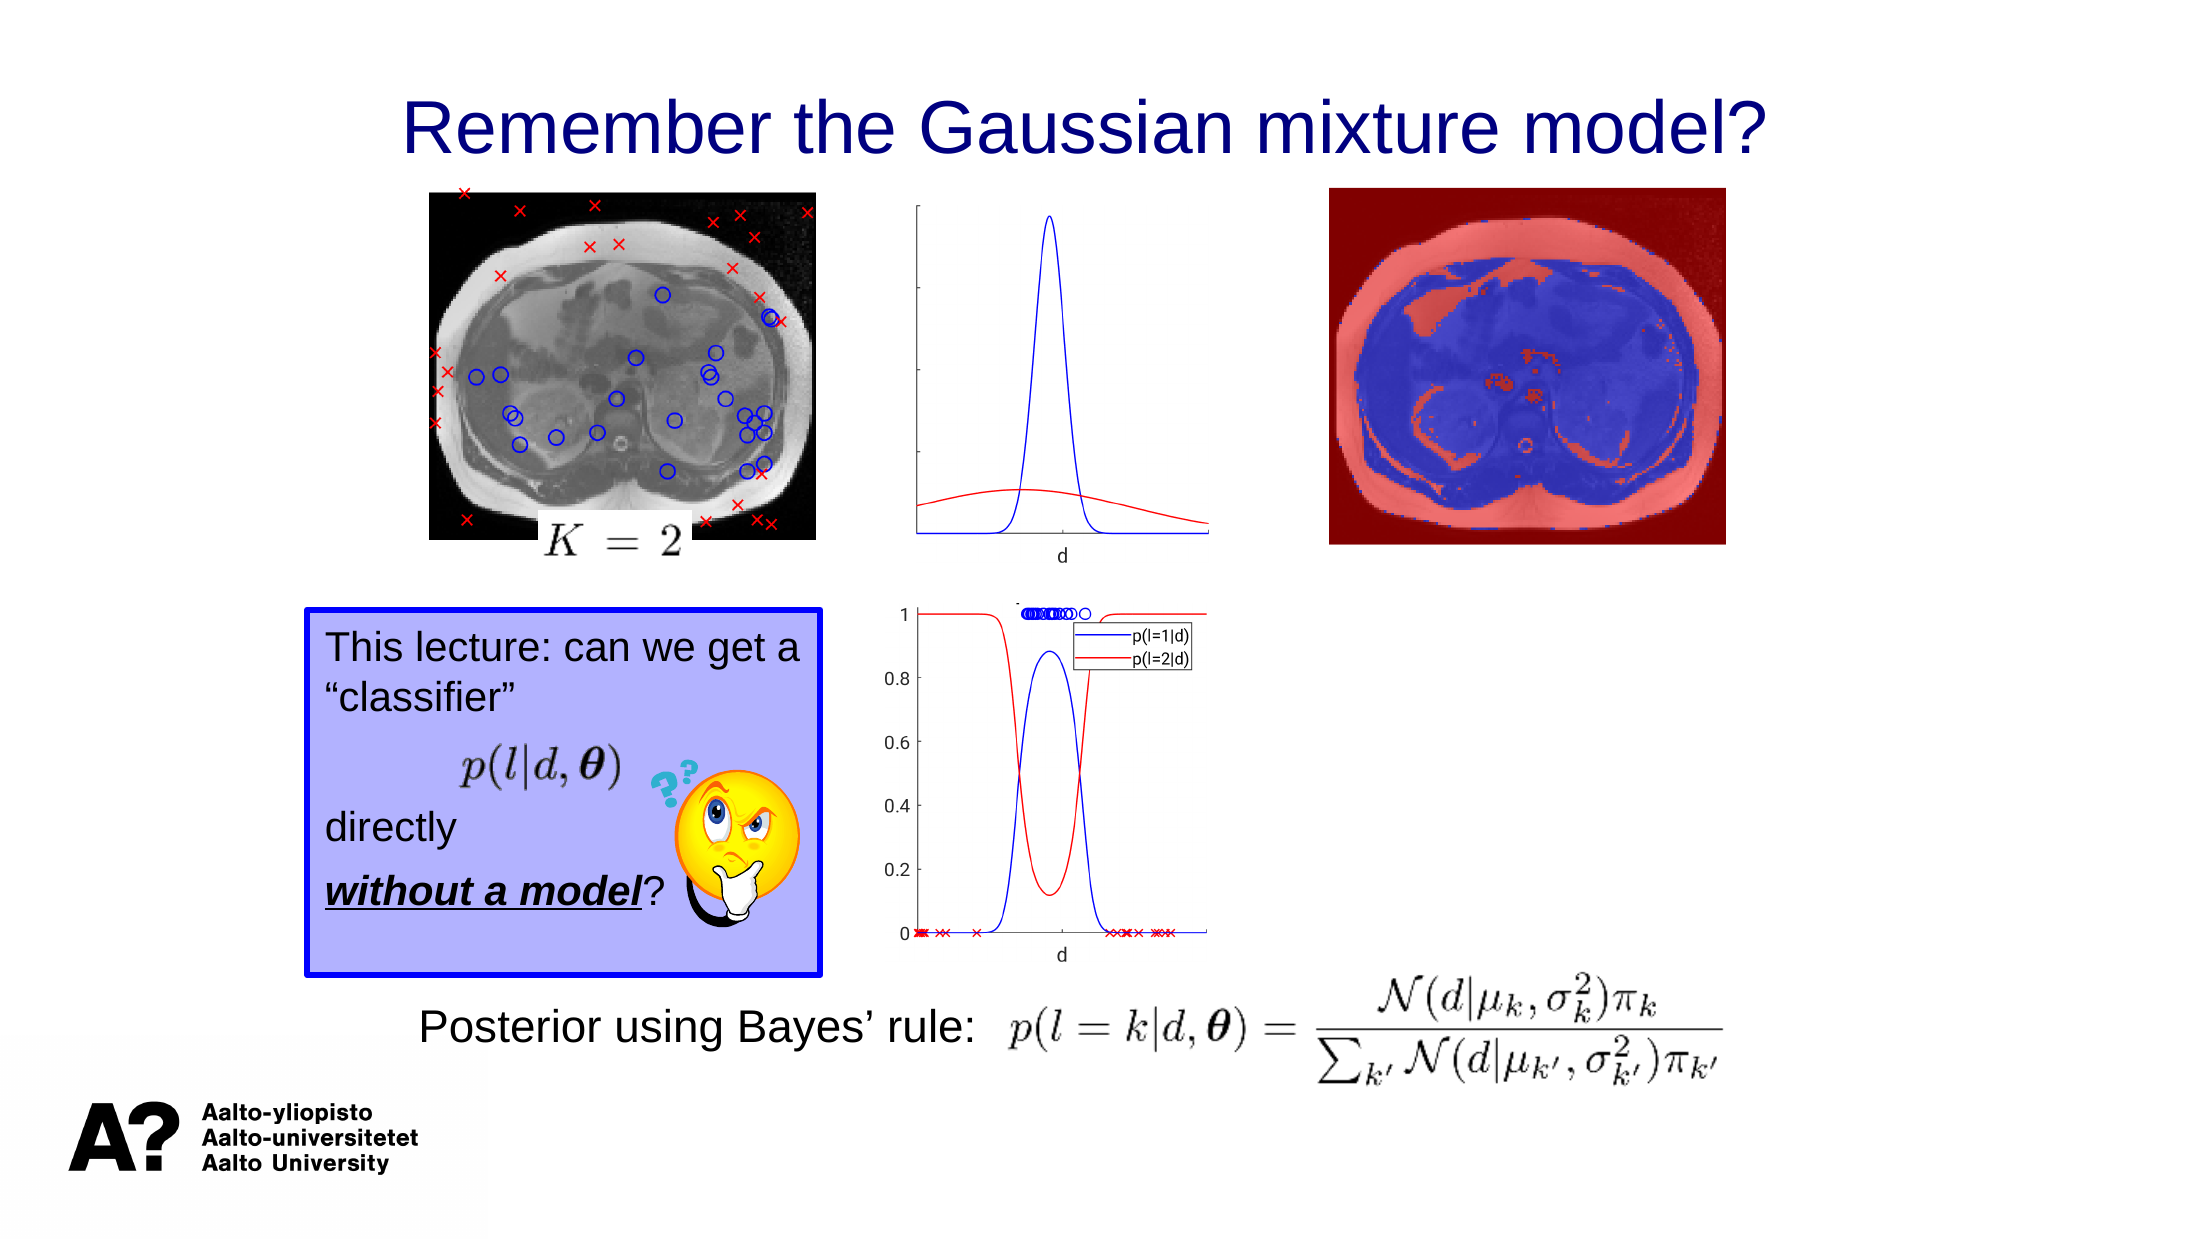

# Remember the Gaussian mixture model?
This lecture: can we get a “classifier”
directly
without a model?
Posterior using Bayes’ rule: